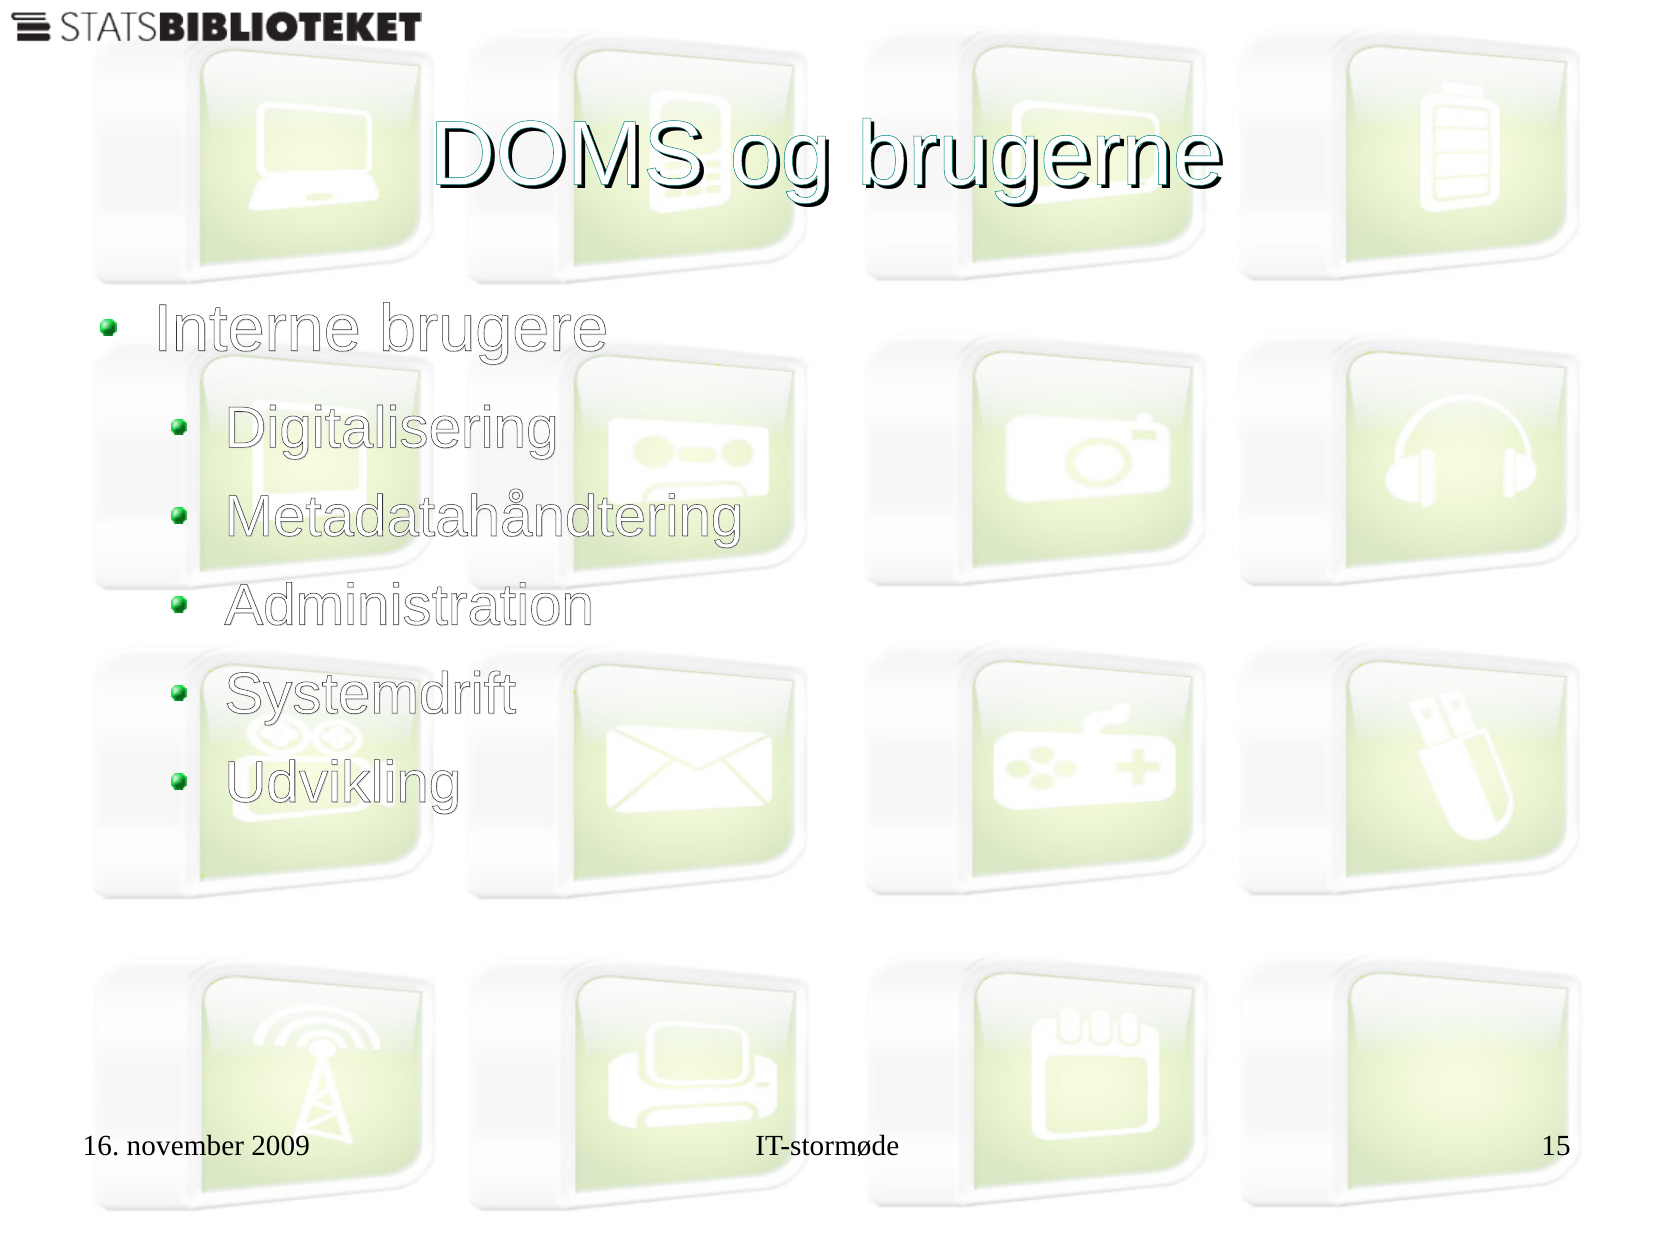

# DOMS og brugerne
Interne brugere
Digitalisering
Metadatahåndtering
Administration
Systemdrift
Udvikling
16. november 2009
IT-stormøde
15